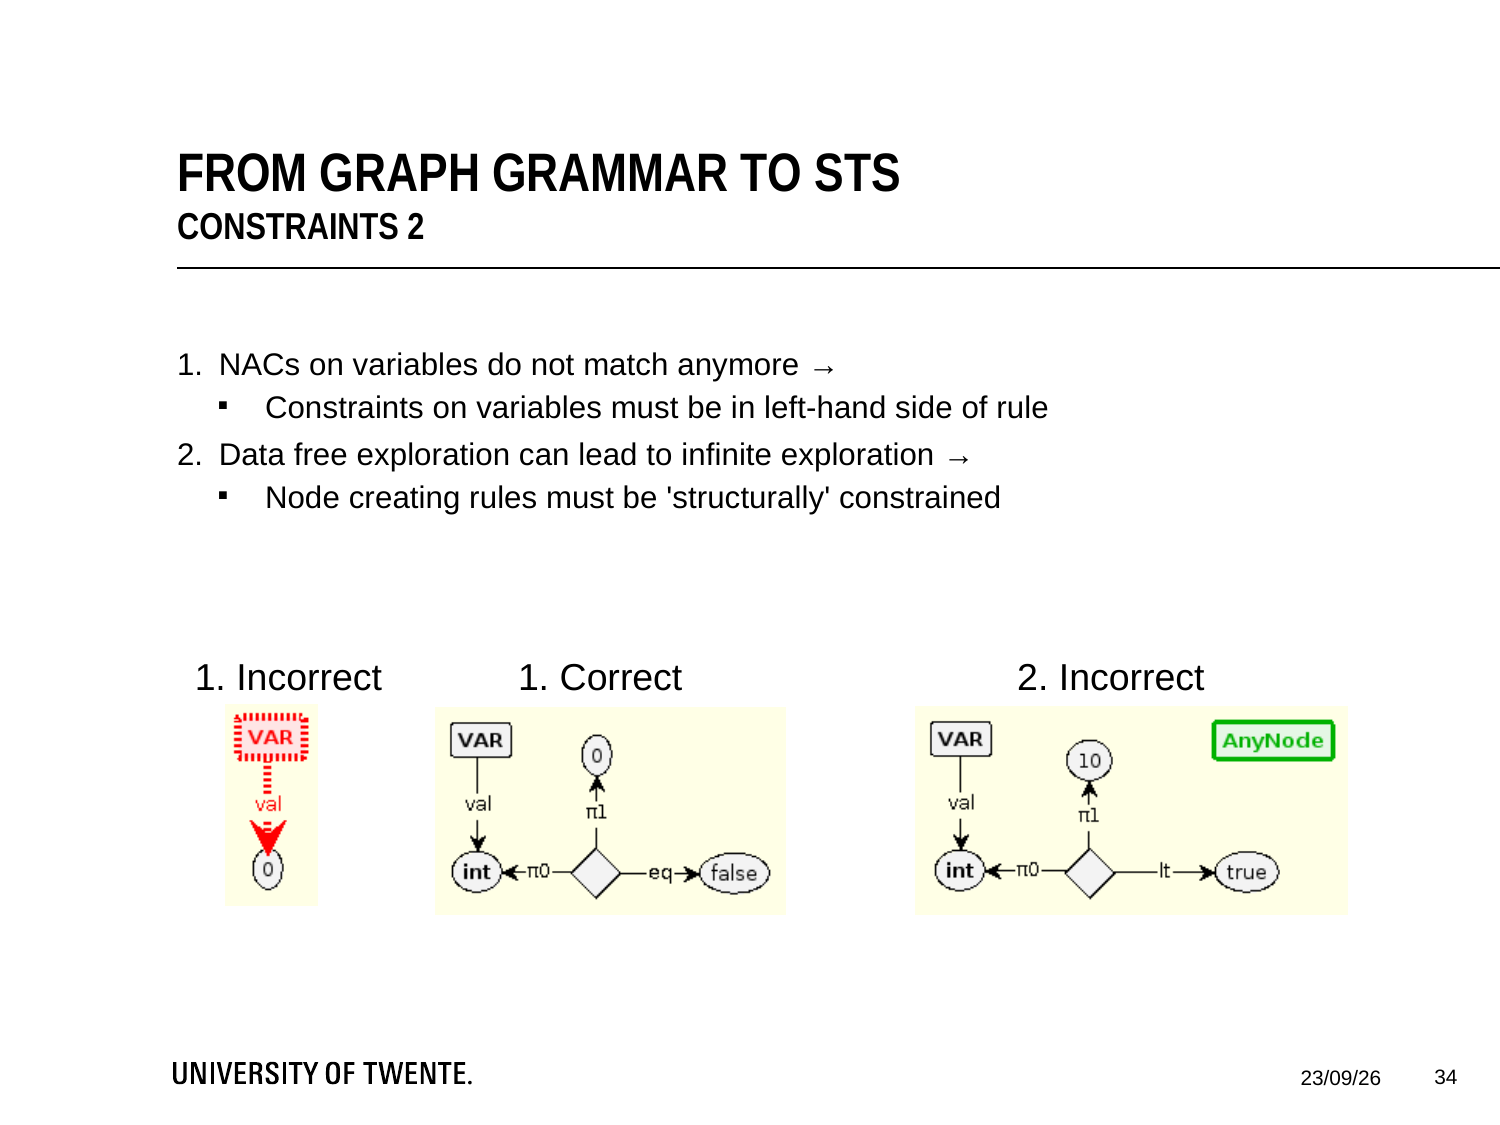

# FROM GRAPH GRAMMAR TO STS CONSTRAINTS 2
NACs on variables do not match anymore →
Constraints on variables must be in left-hand side of rule
Data free exploration can lead to infinite exploration →
Node creating rules must be 'structurally' constrained
1. Incorrect 1. Correct 2. Incorrect